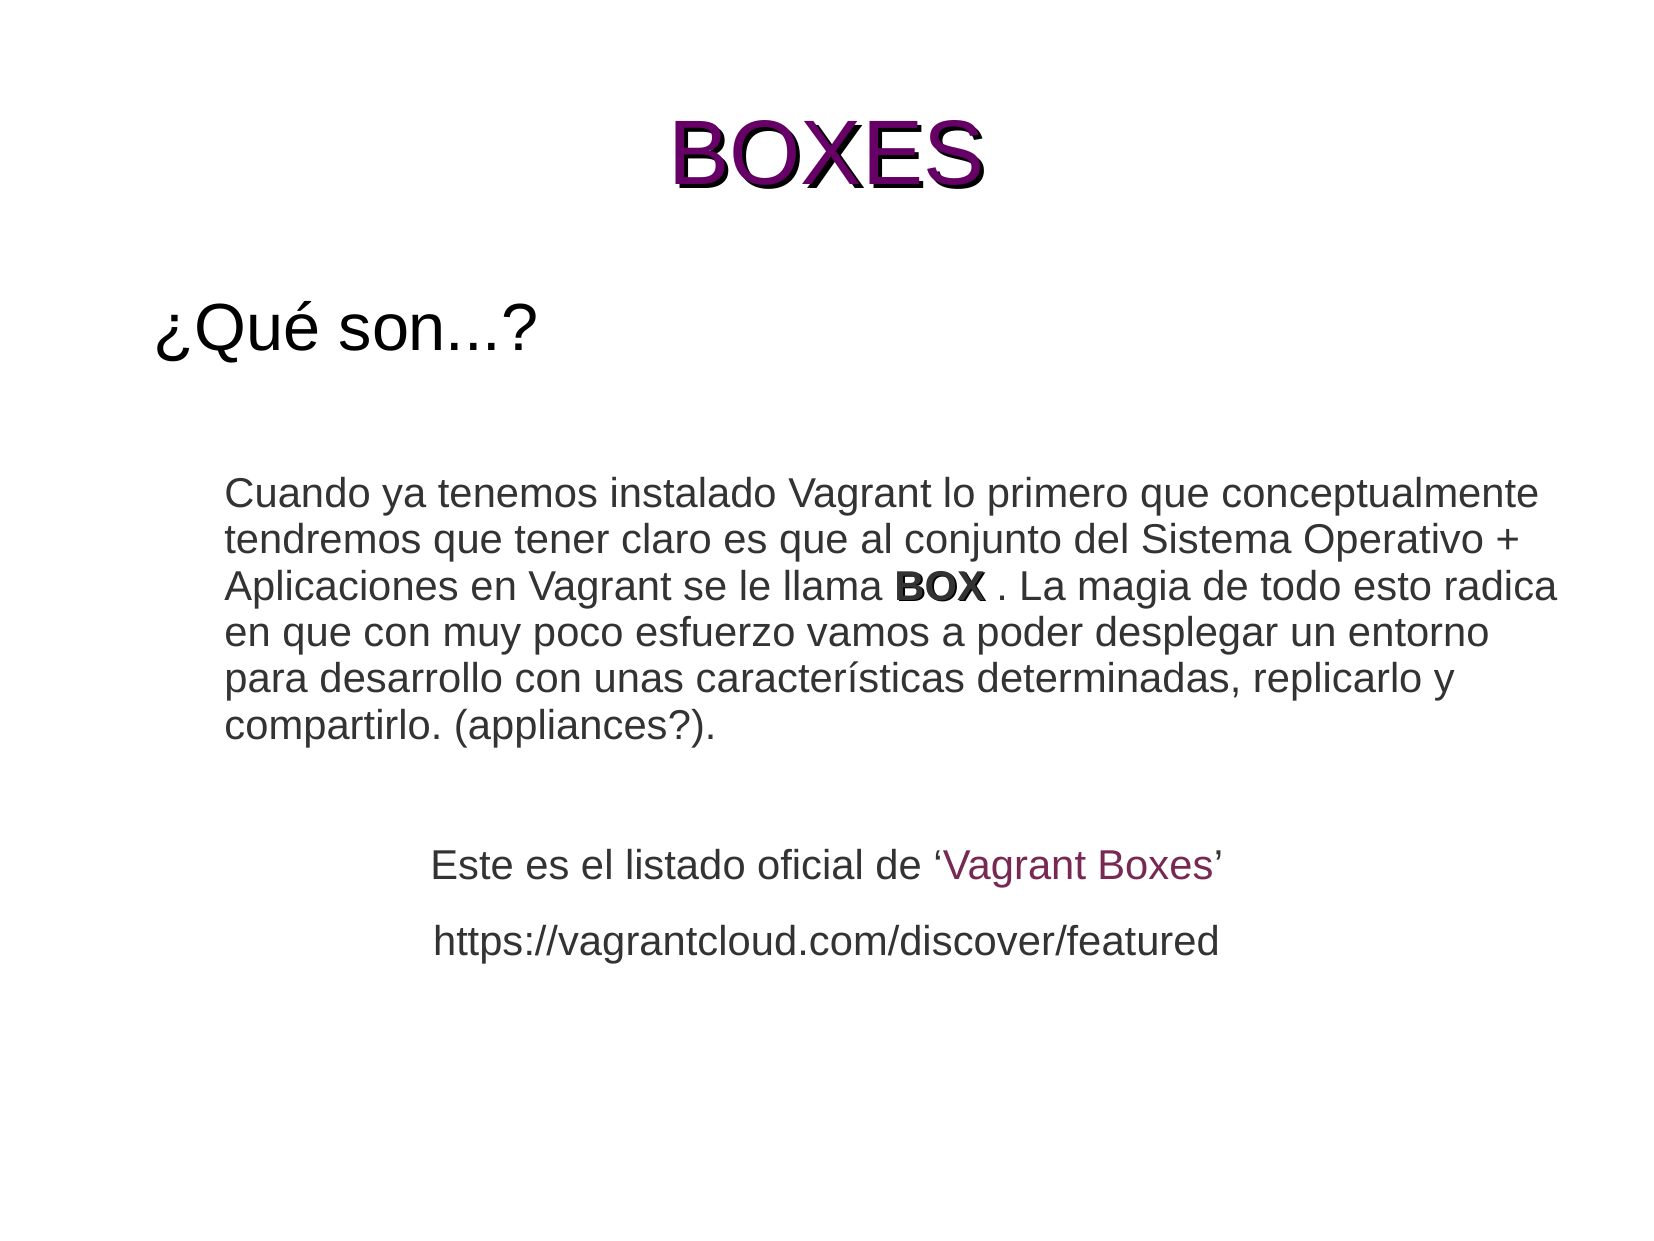

# BOXES
¿Qué son...?
Cuando ya tenemos instalado Vagrant lo primero que conceptualmente tendremos que tener claro es que al conjunto del Sistema Operativo + Aplicaciones en Vagrant se le llama BOX . La magia de todo esto radica en que con muy poco esfuerzo vamos a poder desplegar un entorno para desarrollo con unas características determinadas, replicarlo y compartirlo. (appliances?).
Este es el listado oficial de ‘Vagrant Boxes’
https://vagrantcloud.com/discover/featured